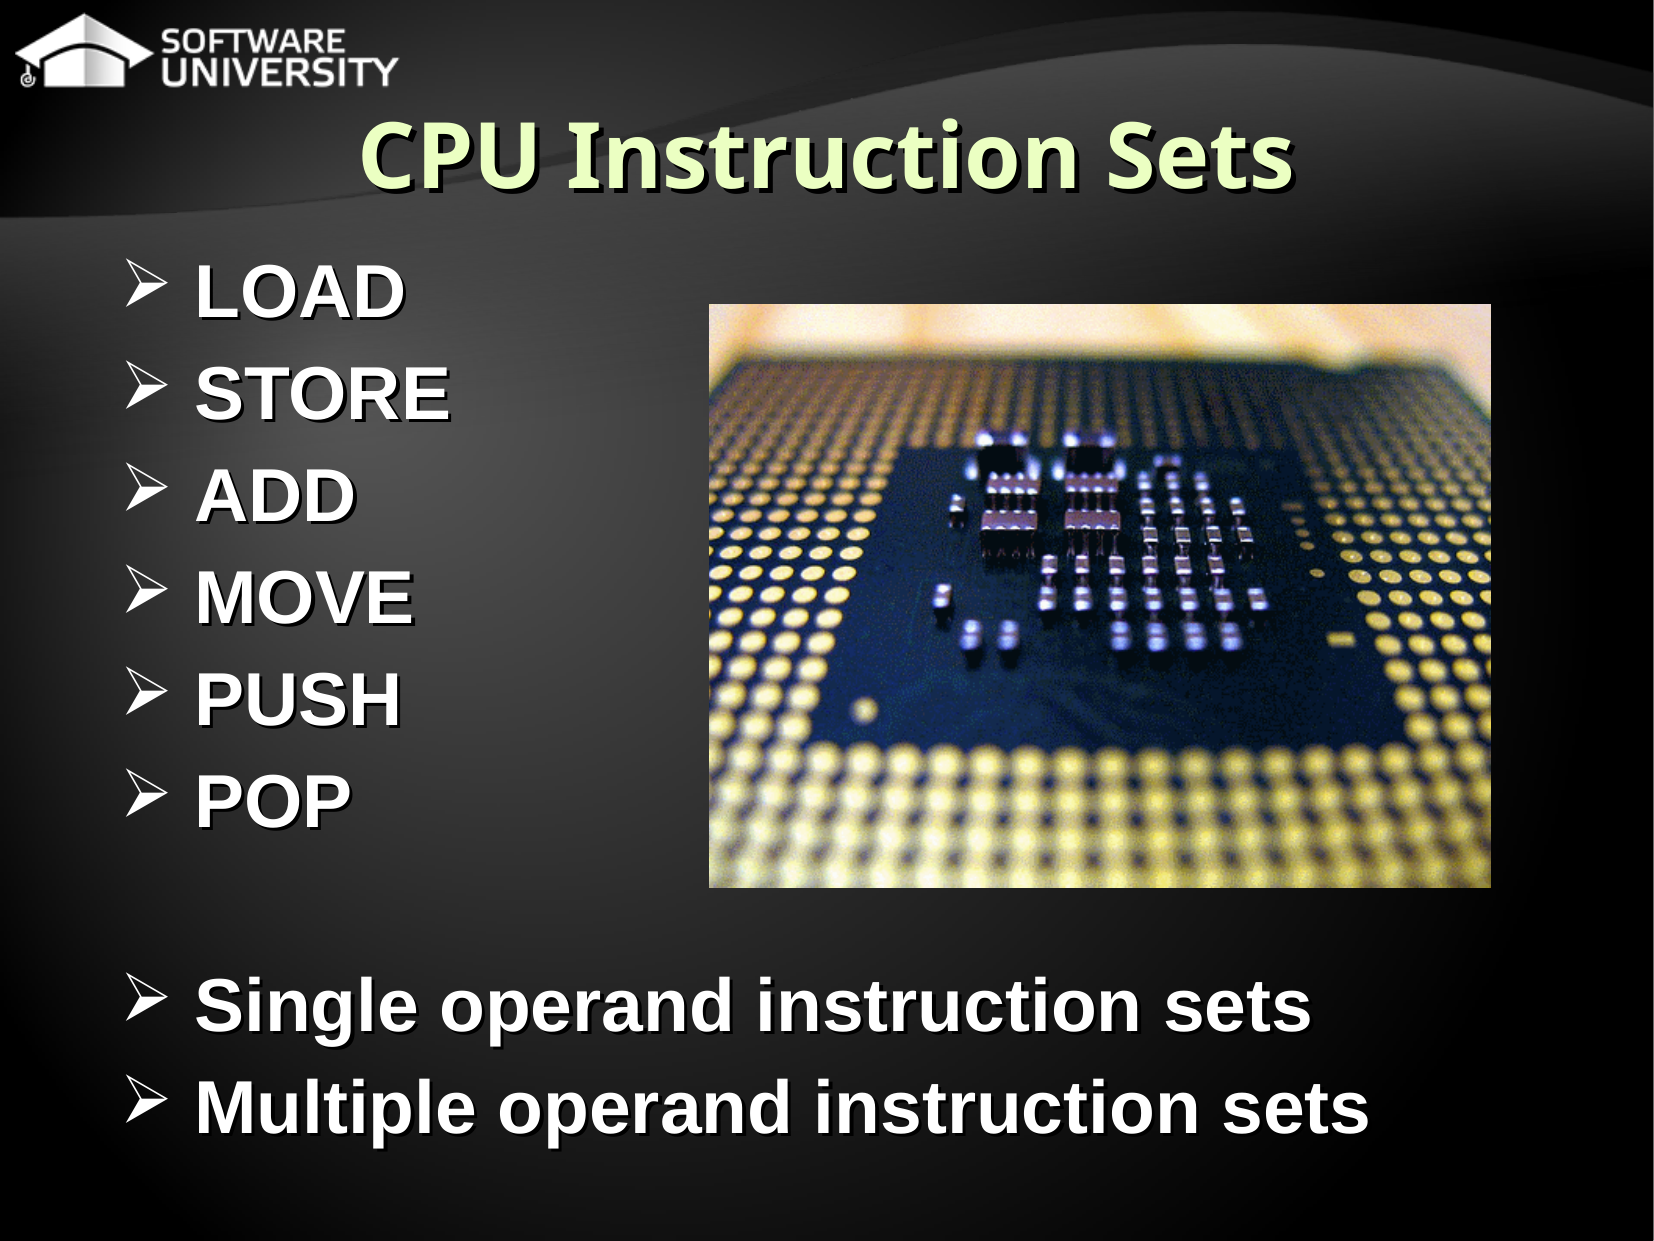

# CPU Instruction Sets
 LOAD
 STORE
 ADD
 MOVE
 PUSH
 POP
 Single operand instruction sets
 Multiple operand instruction sets